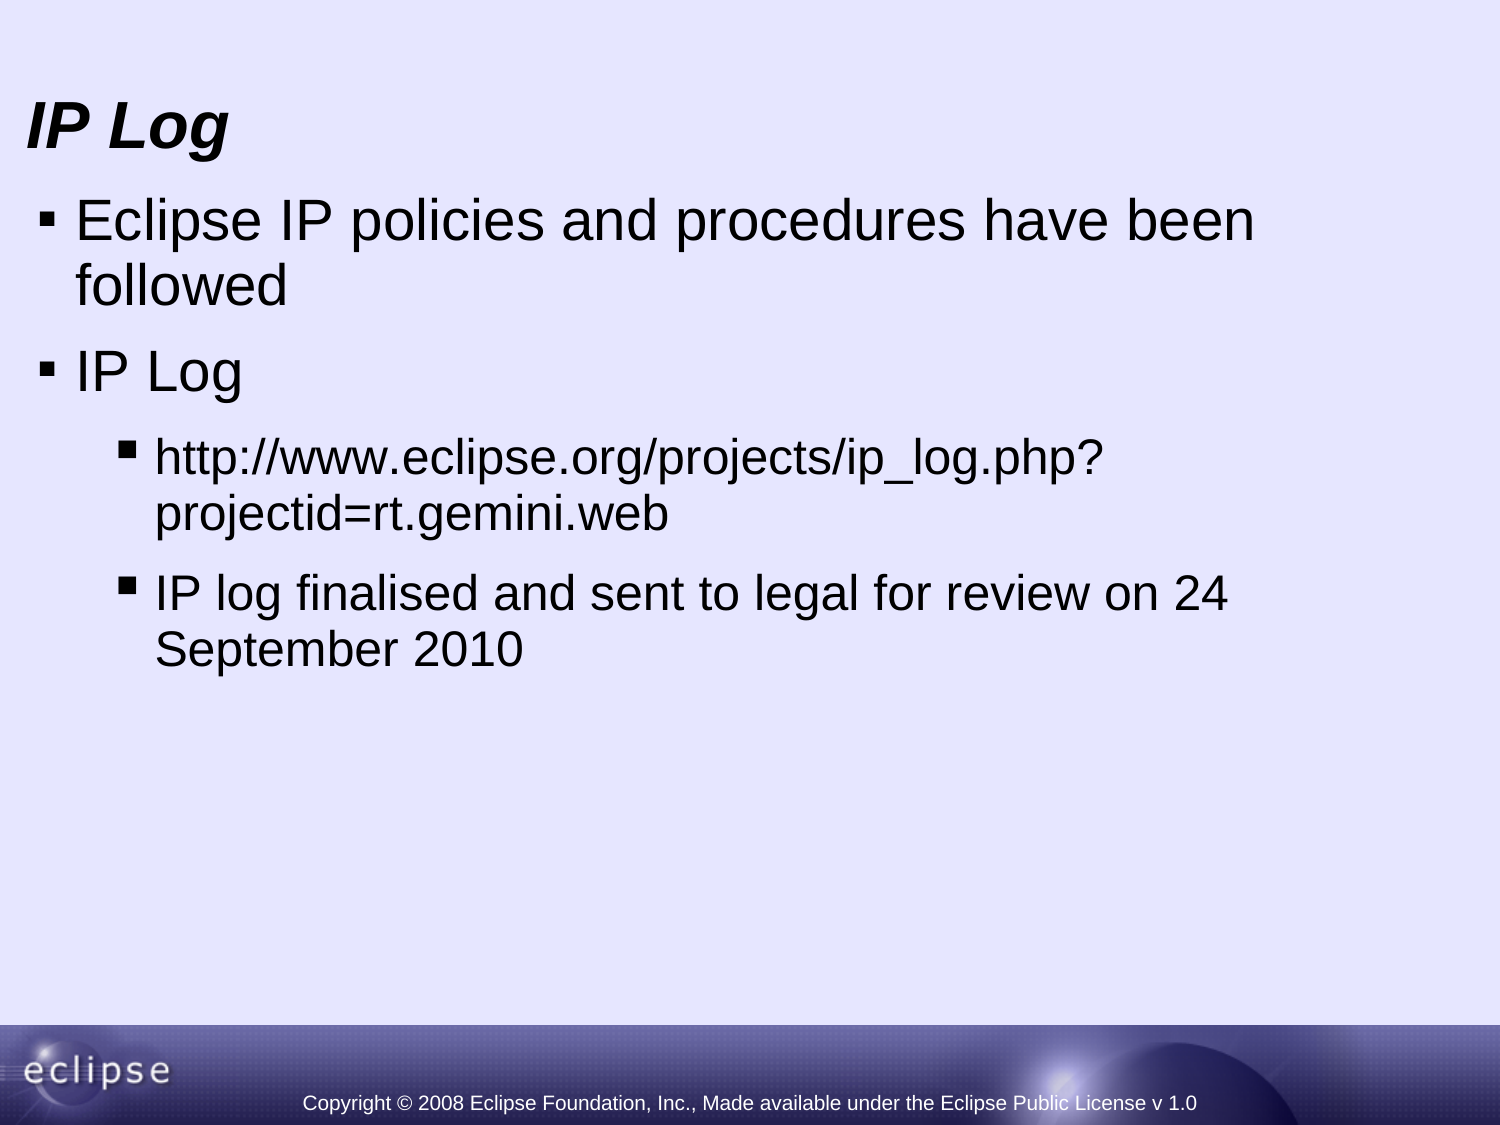

# IP Log
Eclipse IP policies and procedures have been followed
IP Log
http://www.eclipse.org/projects/ip_log.php?projectid=rt.gemini.web
IP log finalised and sent to legal for review on 24 September 2010